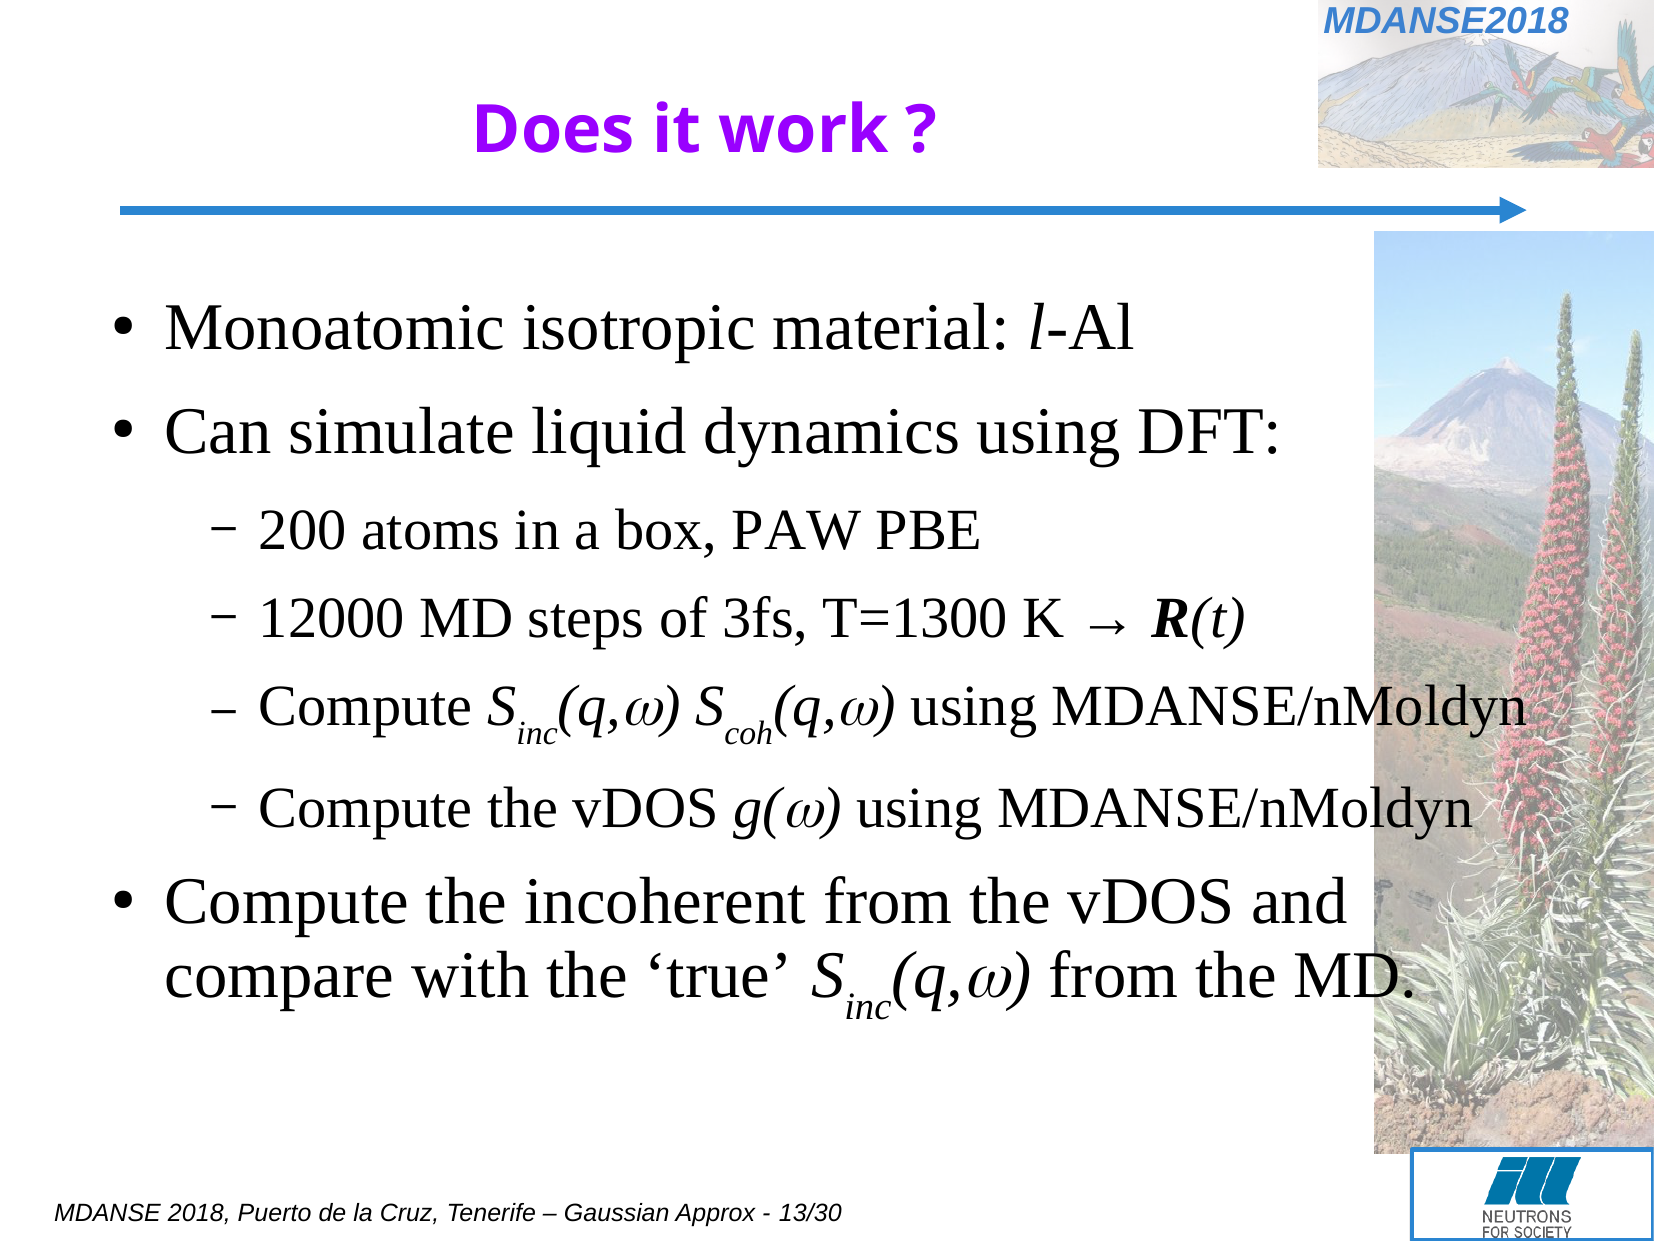

# Does it work ?
Monoatomic isotropic material: l-Al
Can simulate liquid dynamics using DFT:
200 atoms in a box, PAW PBE
12000 MD steps of 3fs, T=1300 K → R(t)
Compute Sinc(q,w) Scoh(q,w) using MDANSE/nMoldyn
Compute the vDOS g(w) using MDANSE/nMoldyn
Compute the incoherent from the vDOS and compare with the ‘true’ Sinc(q,w) from the MD.